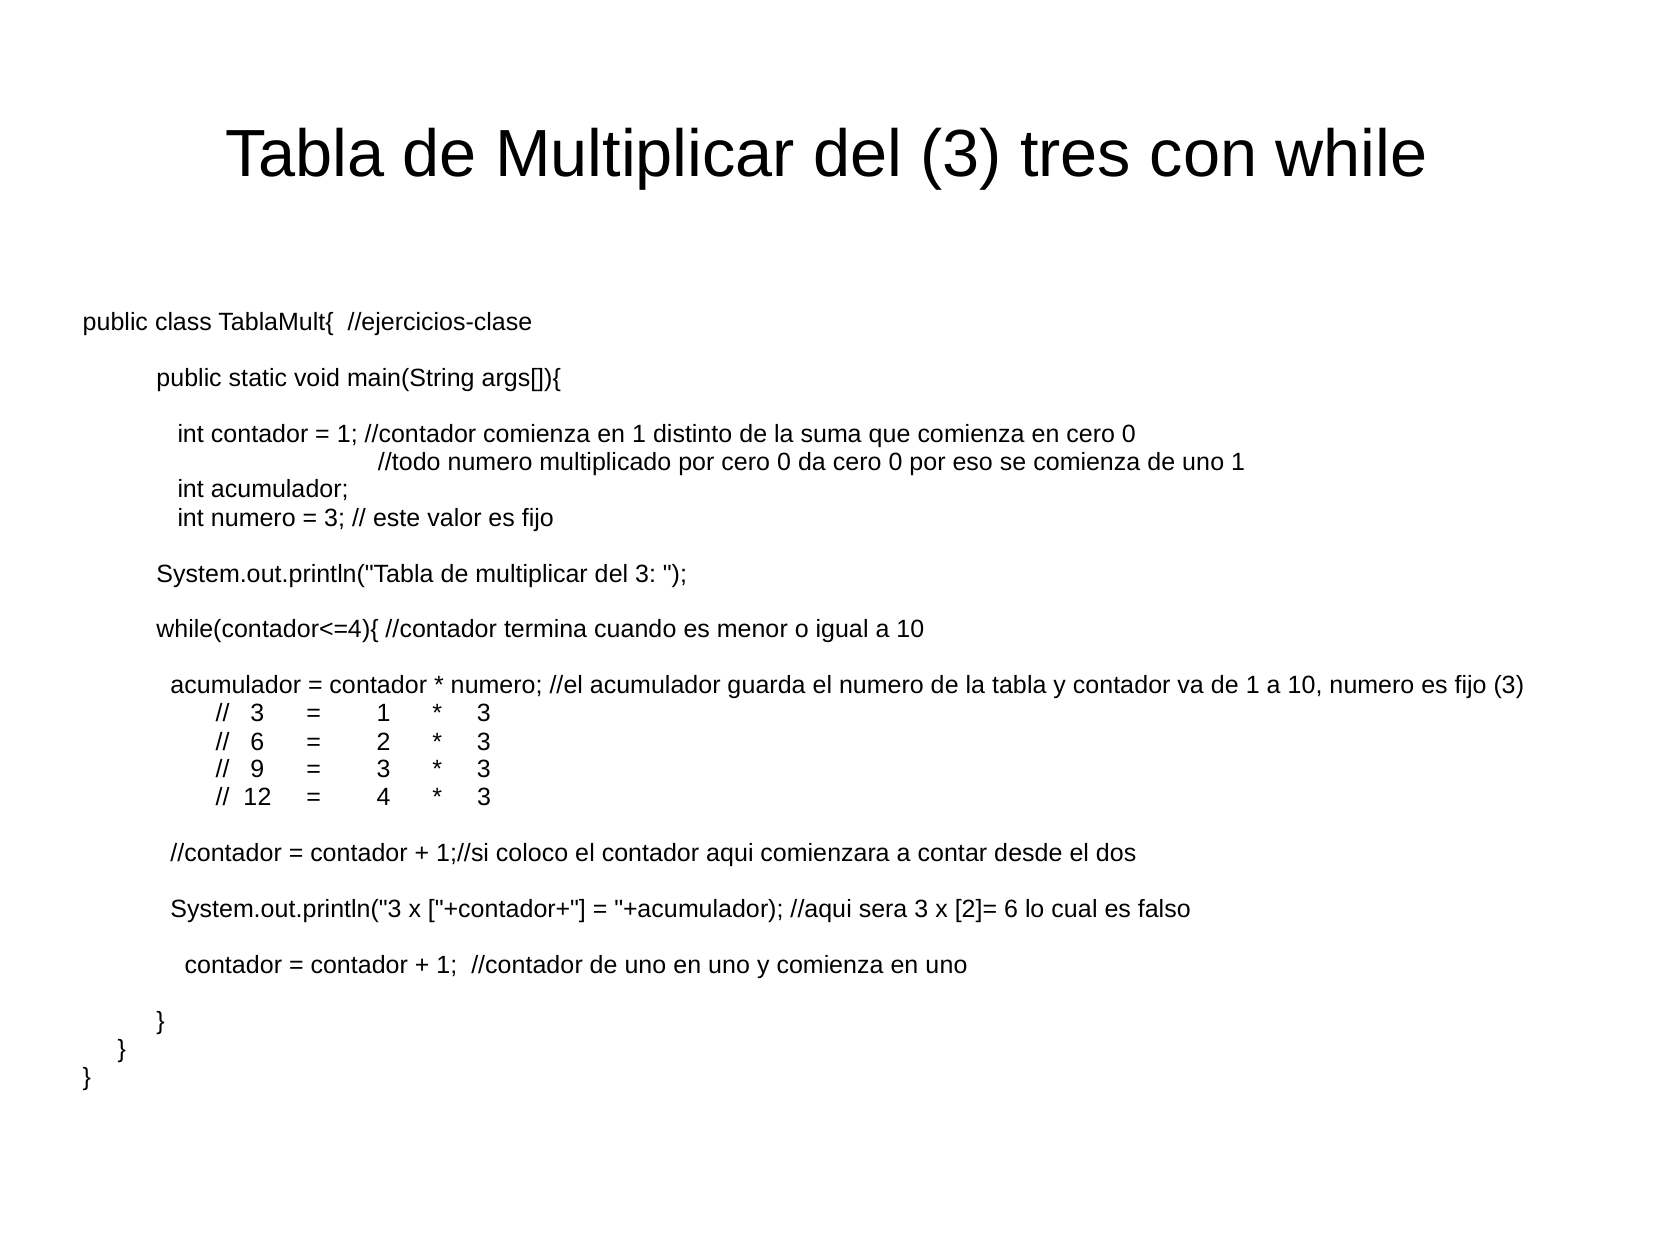

# Tabla de Multiplicar del (3) tres con while
public class TablaMult{ //ejercicios-clase
	public static void main(String args[]){
	 int contador = 1; //contador comienza en 1 distinto de la suma que comienza en cero 0
				//todo numero multiplicado por cero 0 da cero 0 por eso se comienza de uno 1
	 int acumulador;
	 int numero = 3; // este valor es fijo
	System.out.println("Tabla de multiplicar del 3: ");
	while(contador<=4){ //contador termina cuando es menor o igual a 10
	 acumulador = contador * numero; //el acumulador guarda el numero de la tabla y contador va de 1 a 10, numero es fijo (3)
 // 3 = 1 * 3
 // 6 = 2 * 3
 // 9 = 3 * 3
 // 12 = 4 * 3
	 //contador = contador + 1;//si coloco el contador aqui comienzara a contar desde el dos
	 System.out.println("3 x ["+contador+"] = "+acumulador); //aqui sera 3 x [2]= 6 lo cual es falso
	 contador = contador + 1; //contador de uno en uno y comienza en uno
	}
 }
}